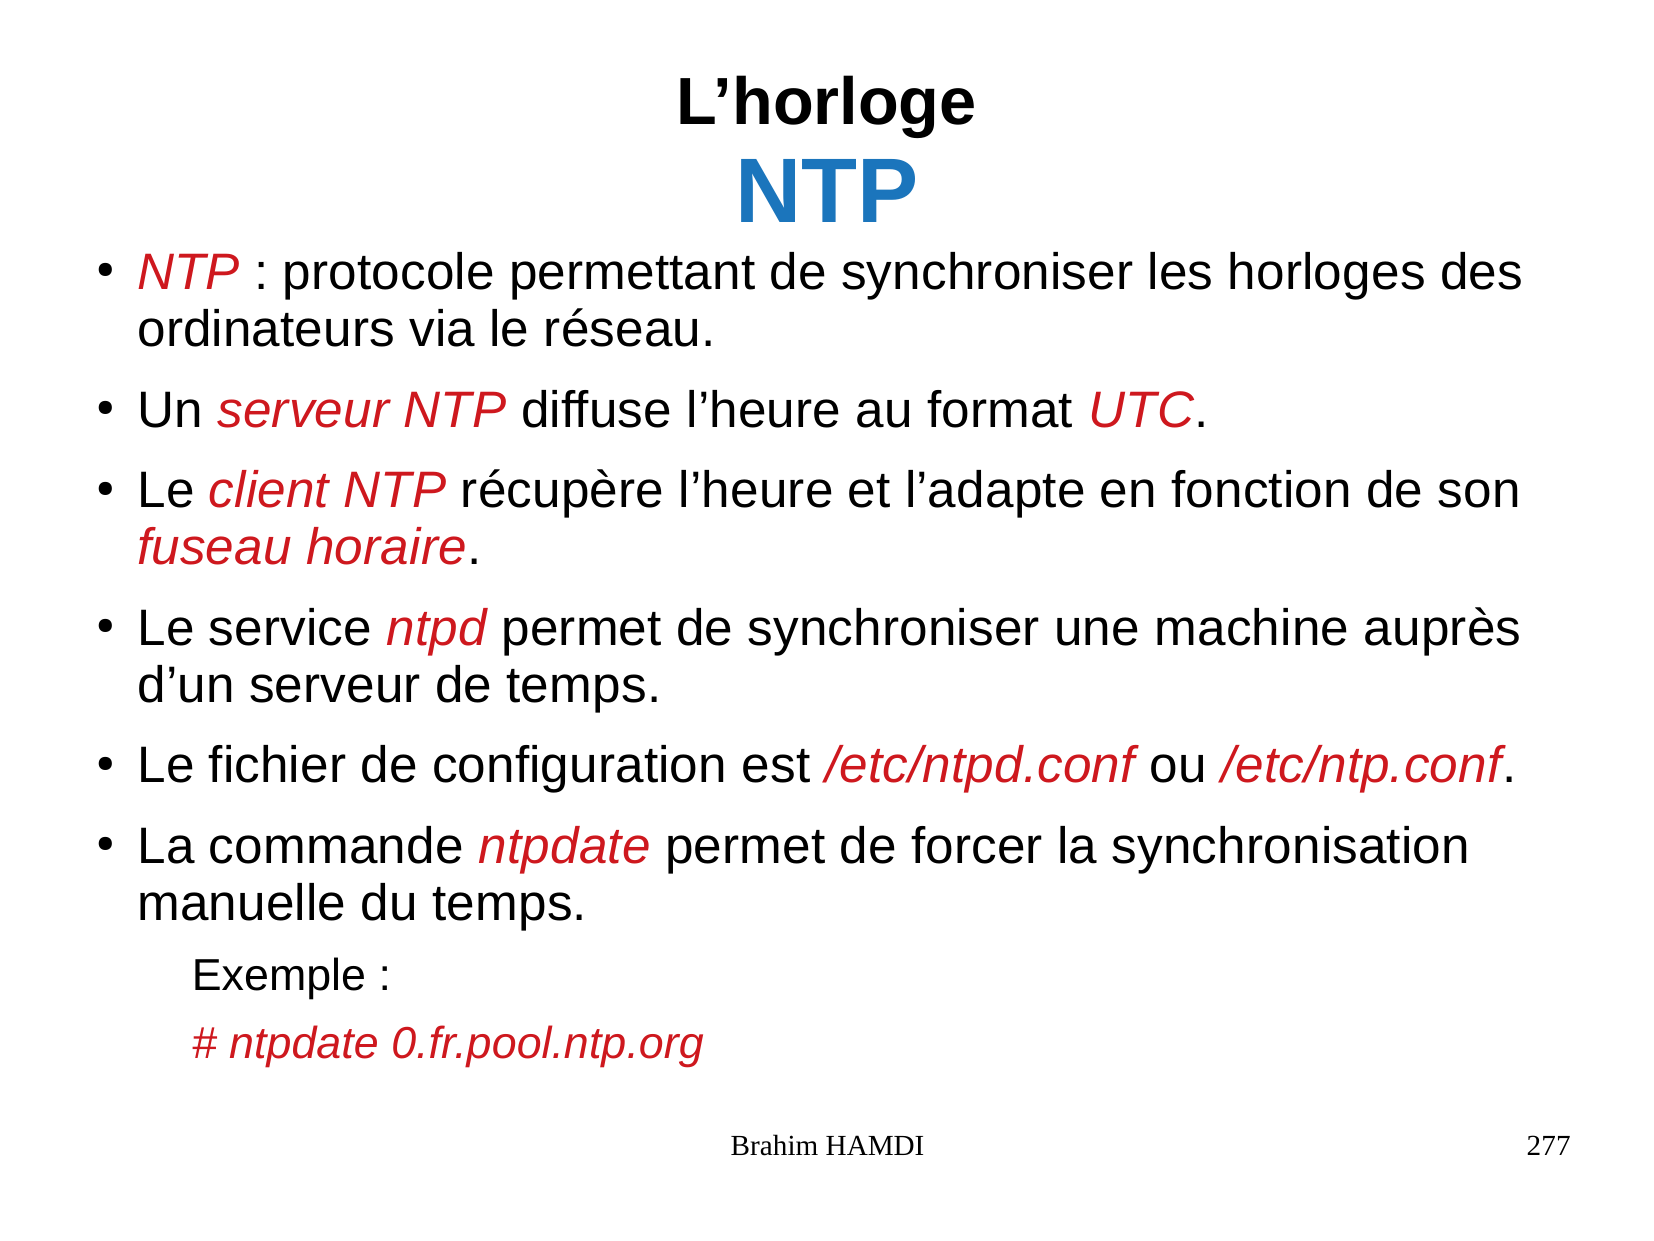

# L’horloge NTP
NTP : protocole permettant de synchroniser les horloges des ordinateurs via le réseau.
Un serveur NTP diffuse l’heure au format UTC.
Le client NTP récupère l’heure et l’adapte en fonction de son fuseau horaire.
Le service ntpd permet de synchroniser une machine auprès d’un serveur de temps.
Le fichier de configuration est /etc/ntpd.conf ou /etc/ntp.conf.
La commande ntpdate permet de forcer la synchronisation manuelle du temps.
Exemple :
# ntpdate 0.fr.pool.ntp.org
Brahim HAMDI
277